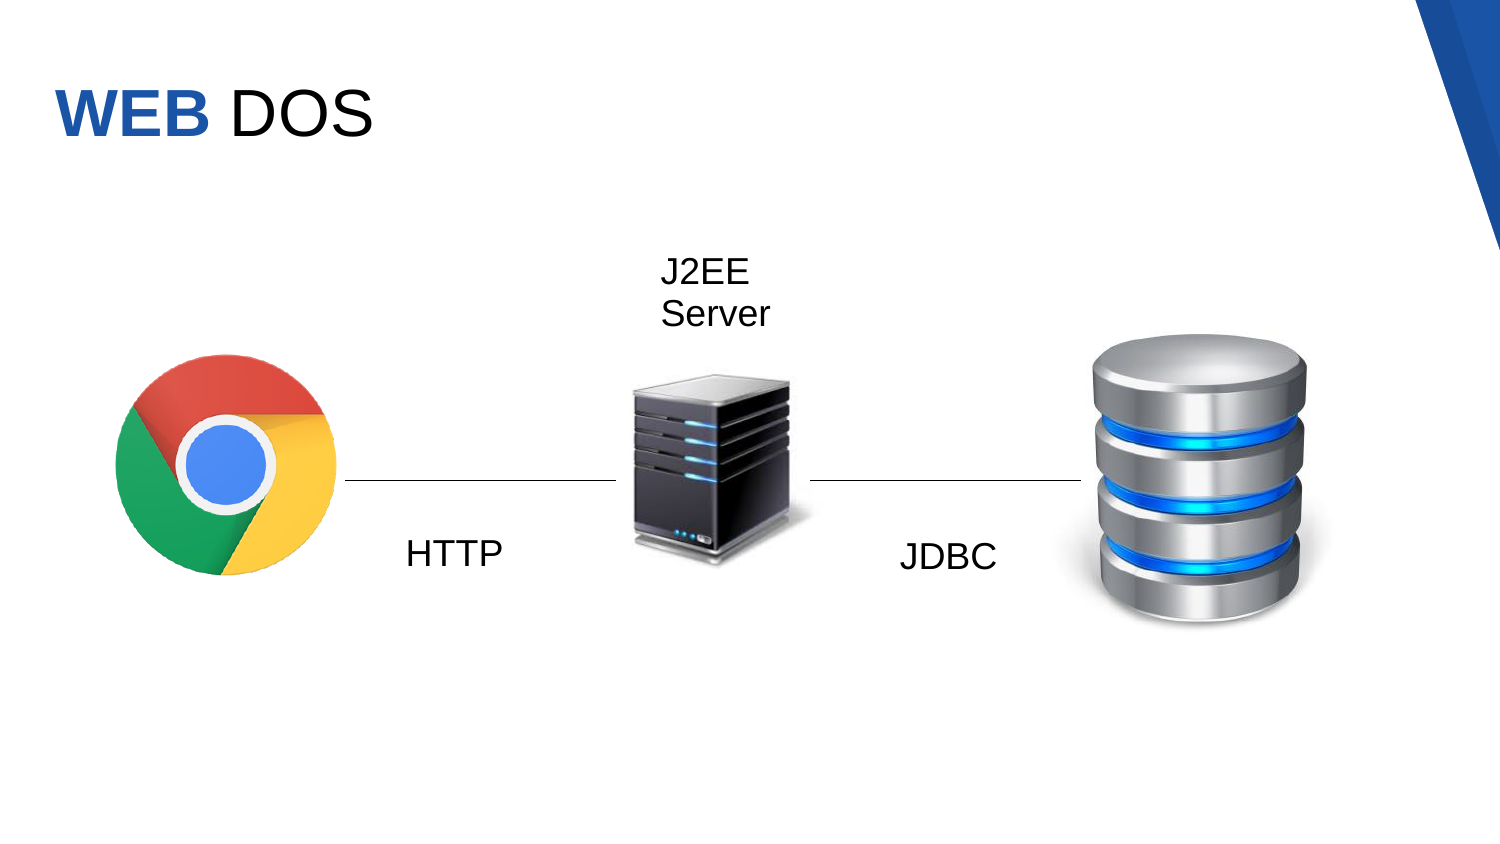

# WEB DOS
J2EE
Server
HTTP
JDBC